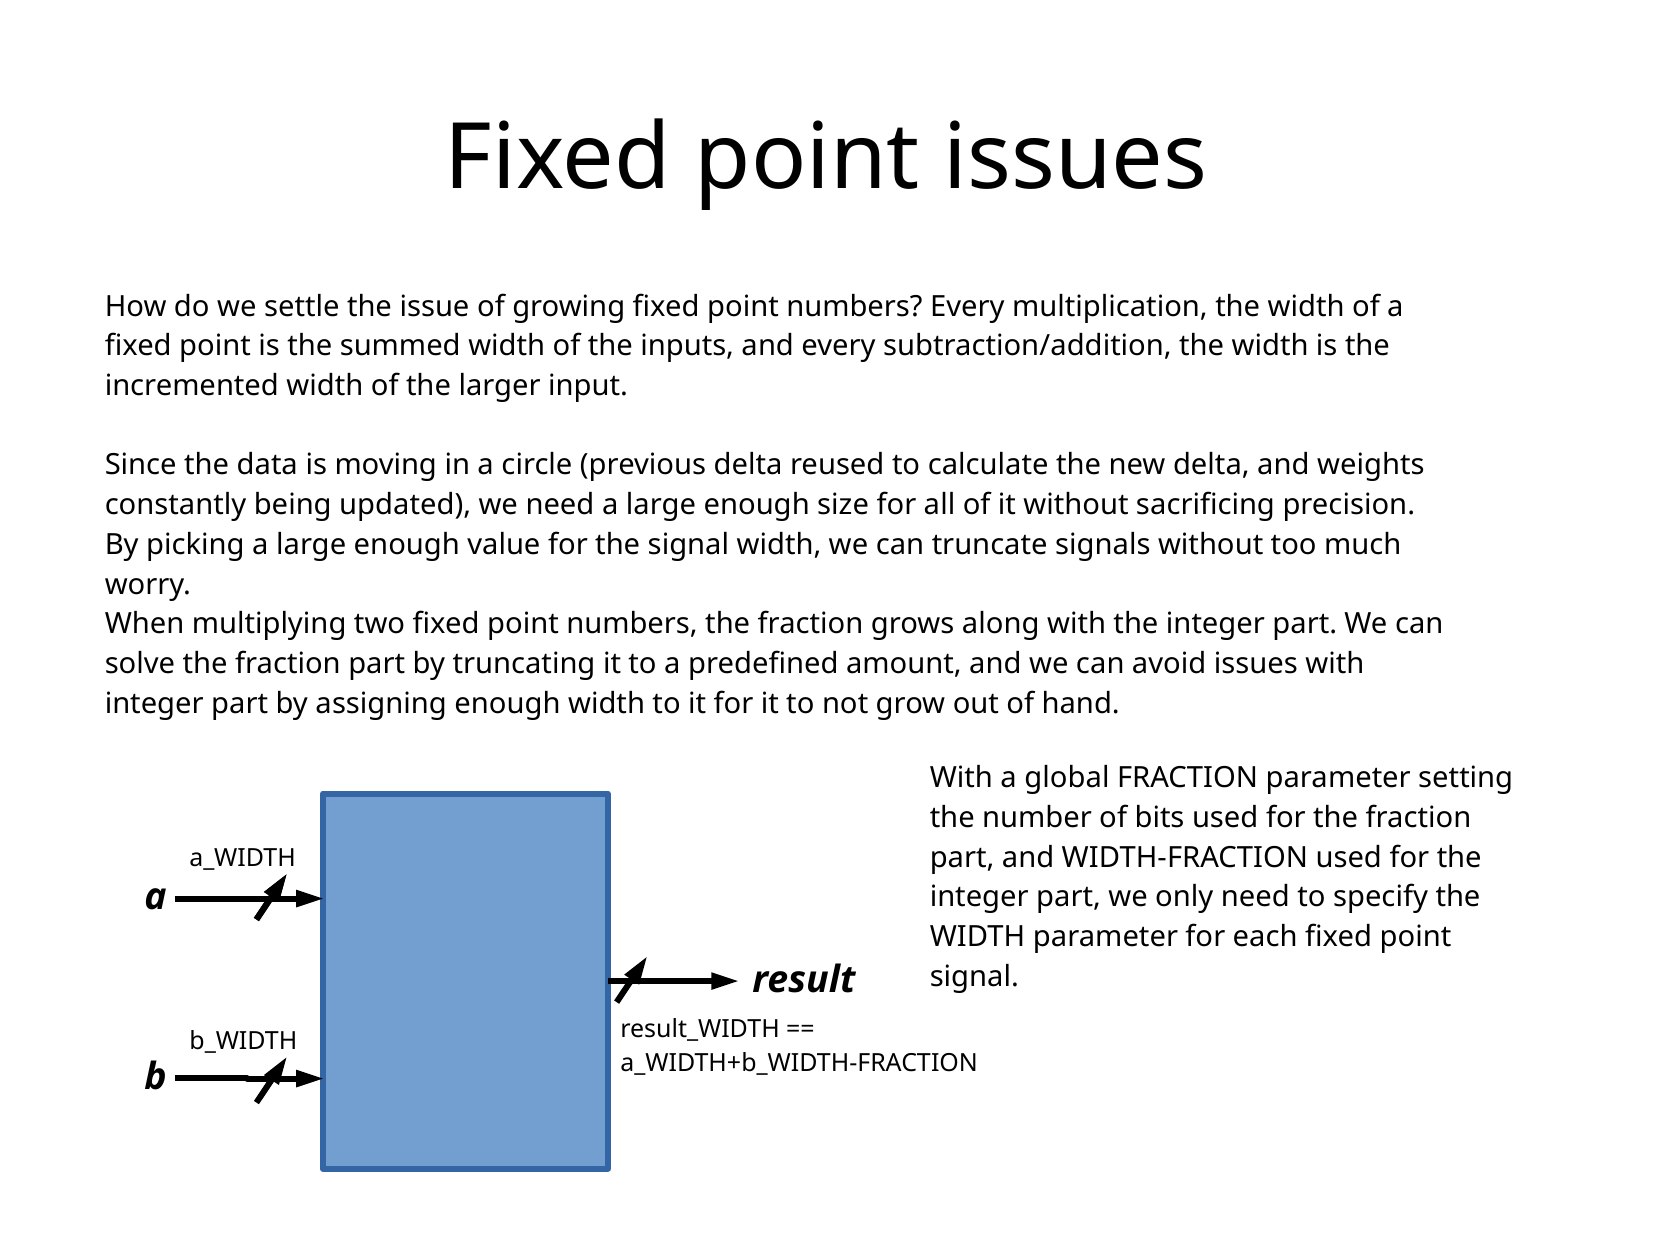

# Fixed point issues
How do we settle the issue of growing fixed point numbers? Every multiplication, the width of a fixed point is the summed width of the inputs, and every subtraction/addition, the width is the incremented width of the larger input.
Since the data is moving in a circle (previous delta reused to calculate the new delta, and weights constantly being updated), we need a large enough size for all of it without sacrificing precision. By picking a large enough value for the signal width, we can truncate signals without too much worry.
When multiplying two fixed point numbers, the fraction grows along with the integer part. We can solve the fraction part by truncating it to a predefined amount, and we can avoid issues with integer part by assigning enough width to it for it to not grow out of hand.
With a global FRACTION parameter setting the number of bits used for the fraction part, and WIDTH-FRACTION used for the integer part, we only need to specify the WIDTH parameter for each fixed point signal.
a_WIDTH
a
result
result_WIDTH == a_WIDTH+b_WIDTH-FRACTION
b_WIDTH
b